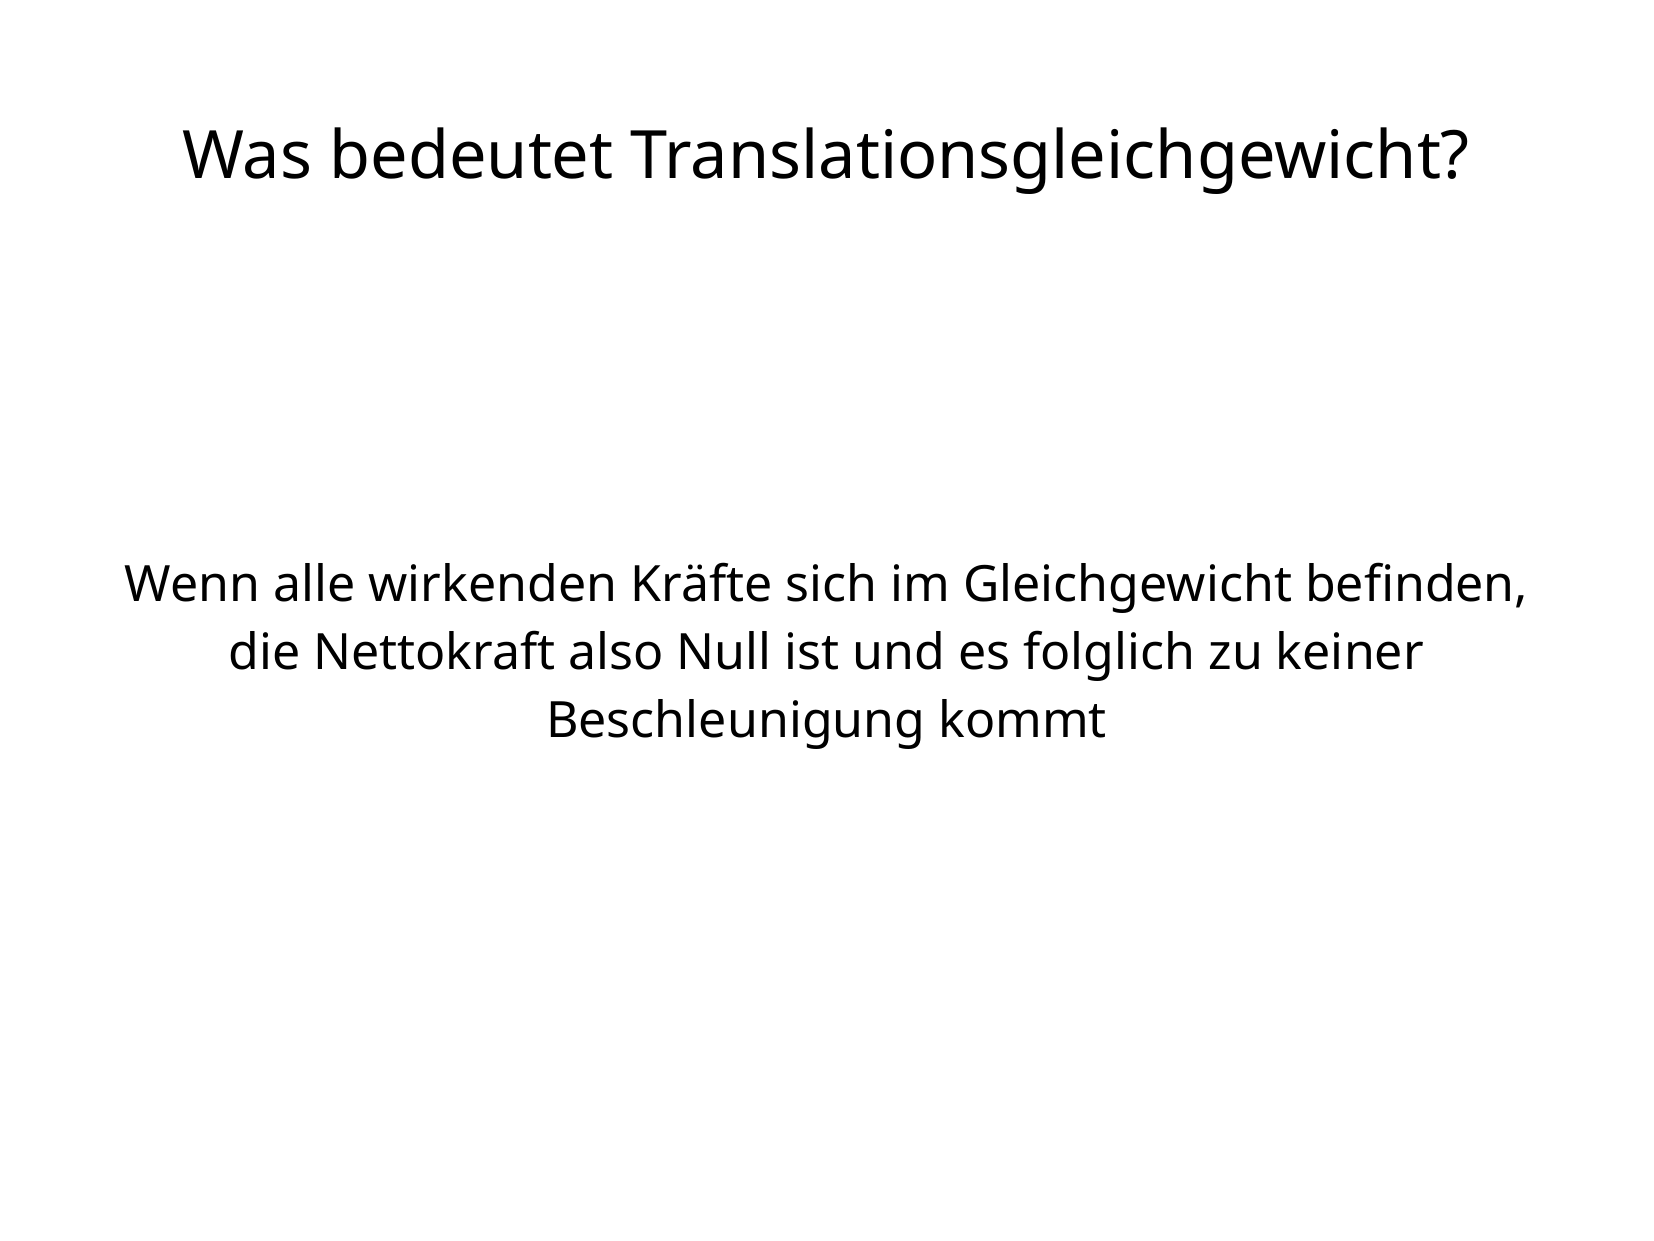

# Was bedeutet Translationsgleichgewicht?
Wenn alle wirkenden Kräfte sich im Gleichgewicht befinden, die Nettokraft also Null ist und es folglich zu keiner Beschleunigung kommt